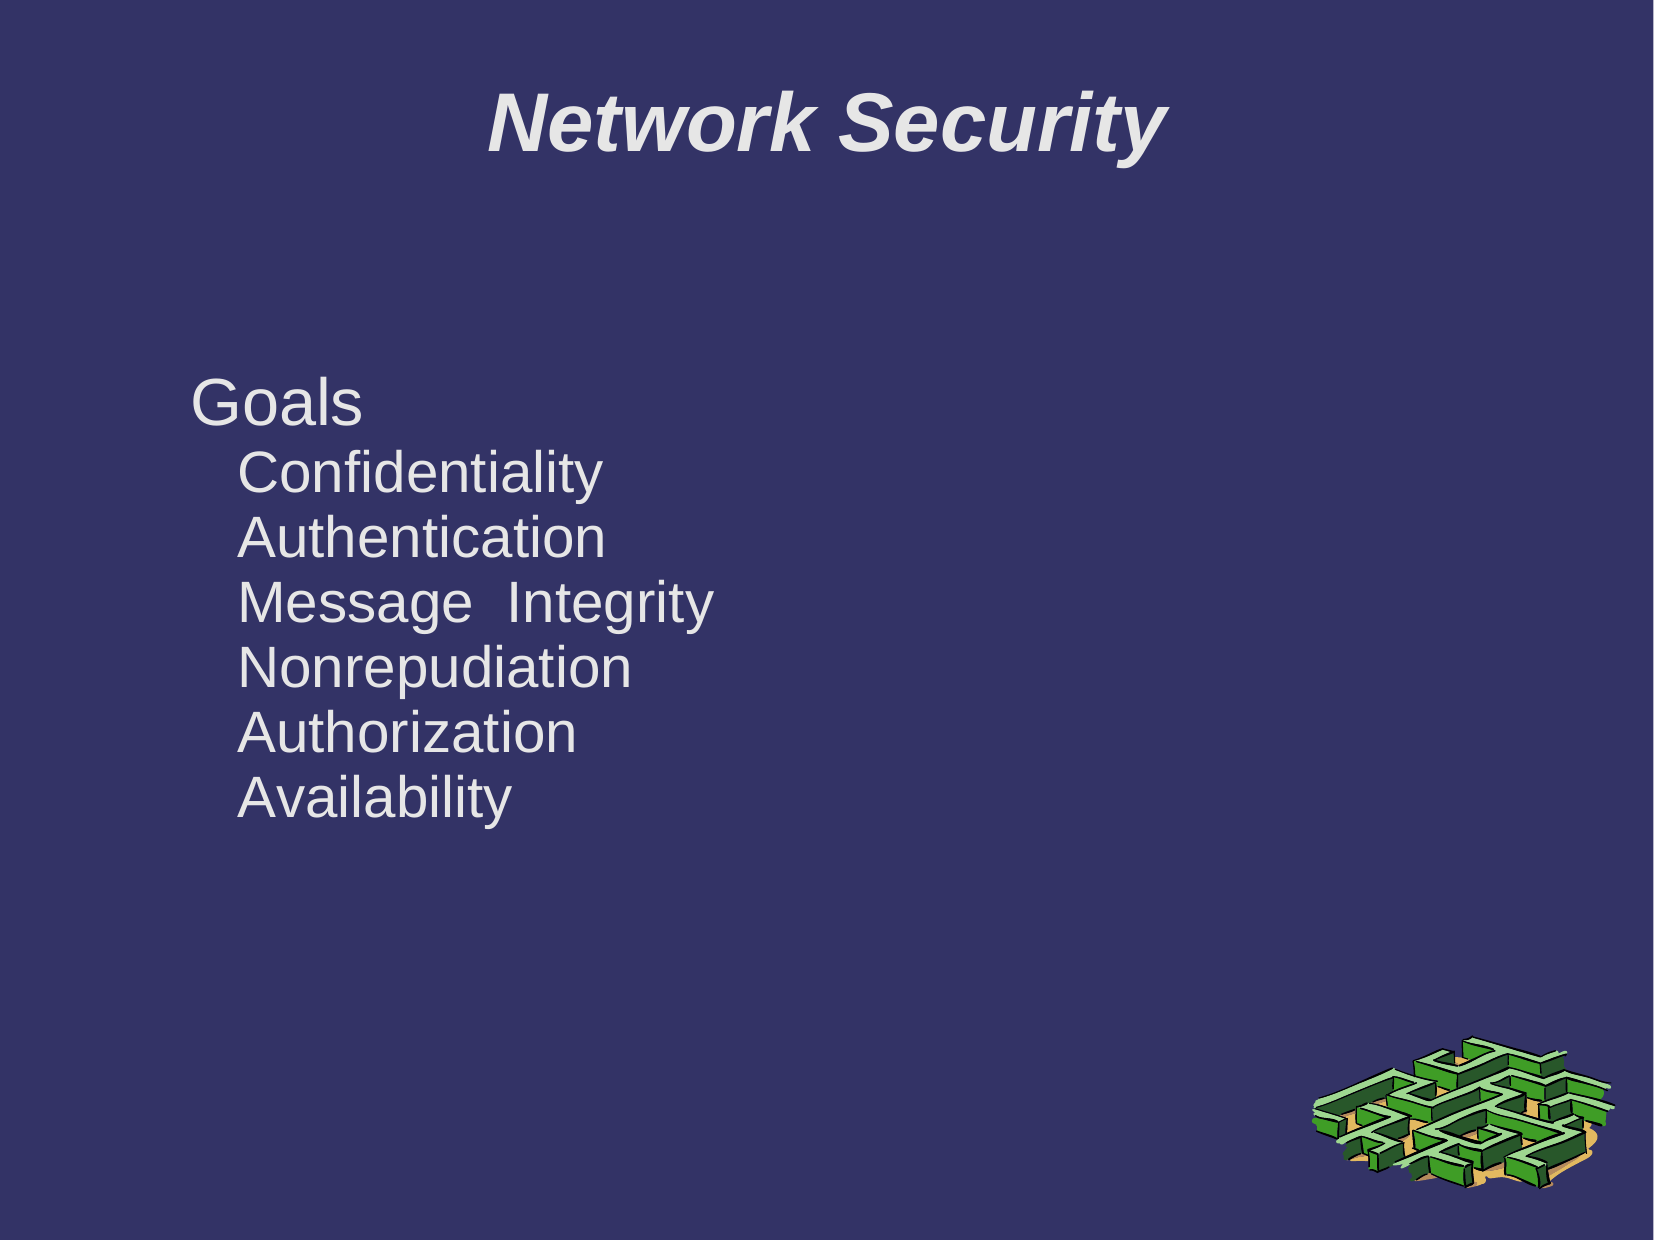

# Network Security
Goals
Confidentiality
Authentication
Message Integrity
Nonrepudiation
Authorization
Availability